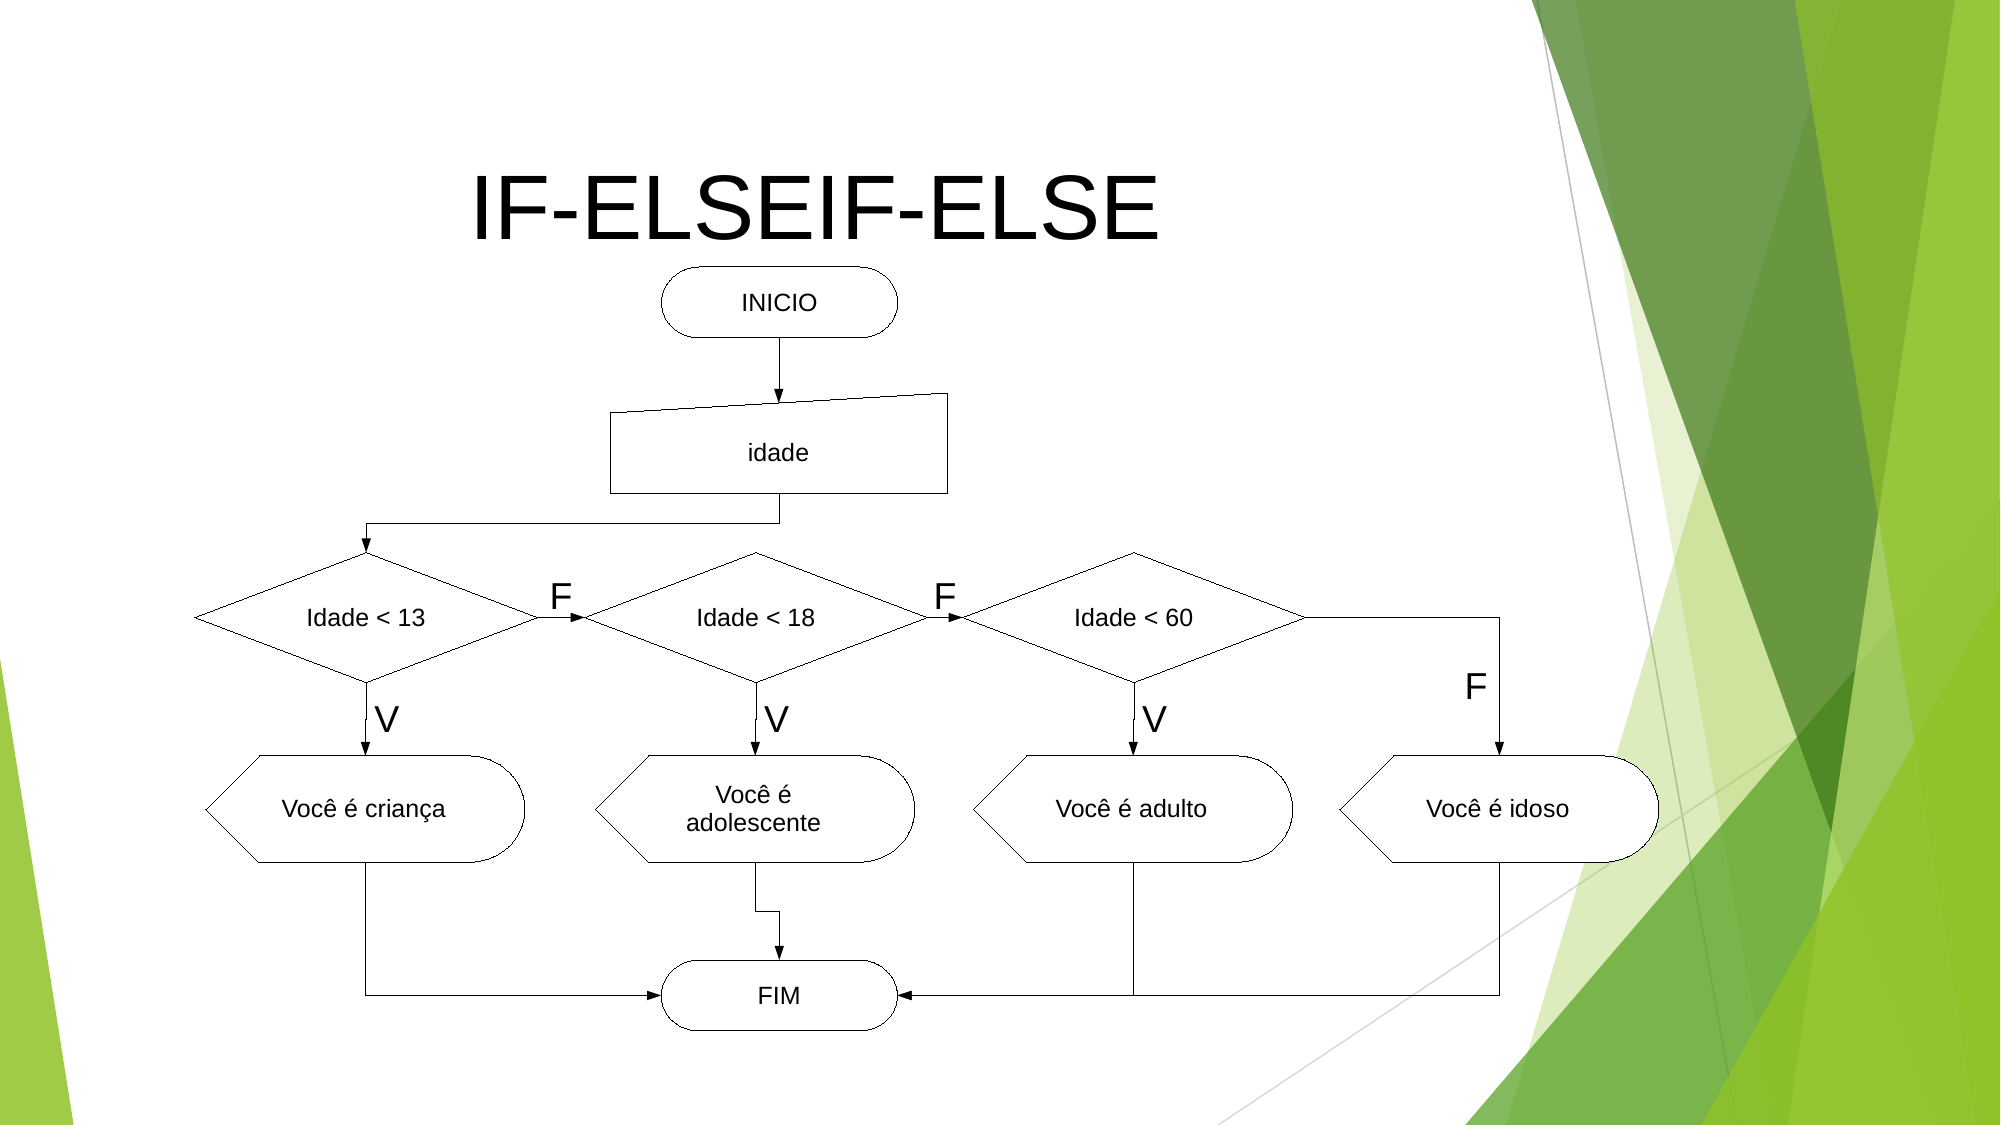

# IF-ELSEIF-ELSE
INICIO
idade
Idade < 13
Idade < 18
Idade < 60
Você é criança
Você é adolescente
Você é adulto
Você é idoso
FIM